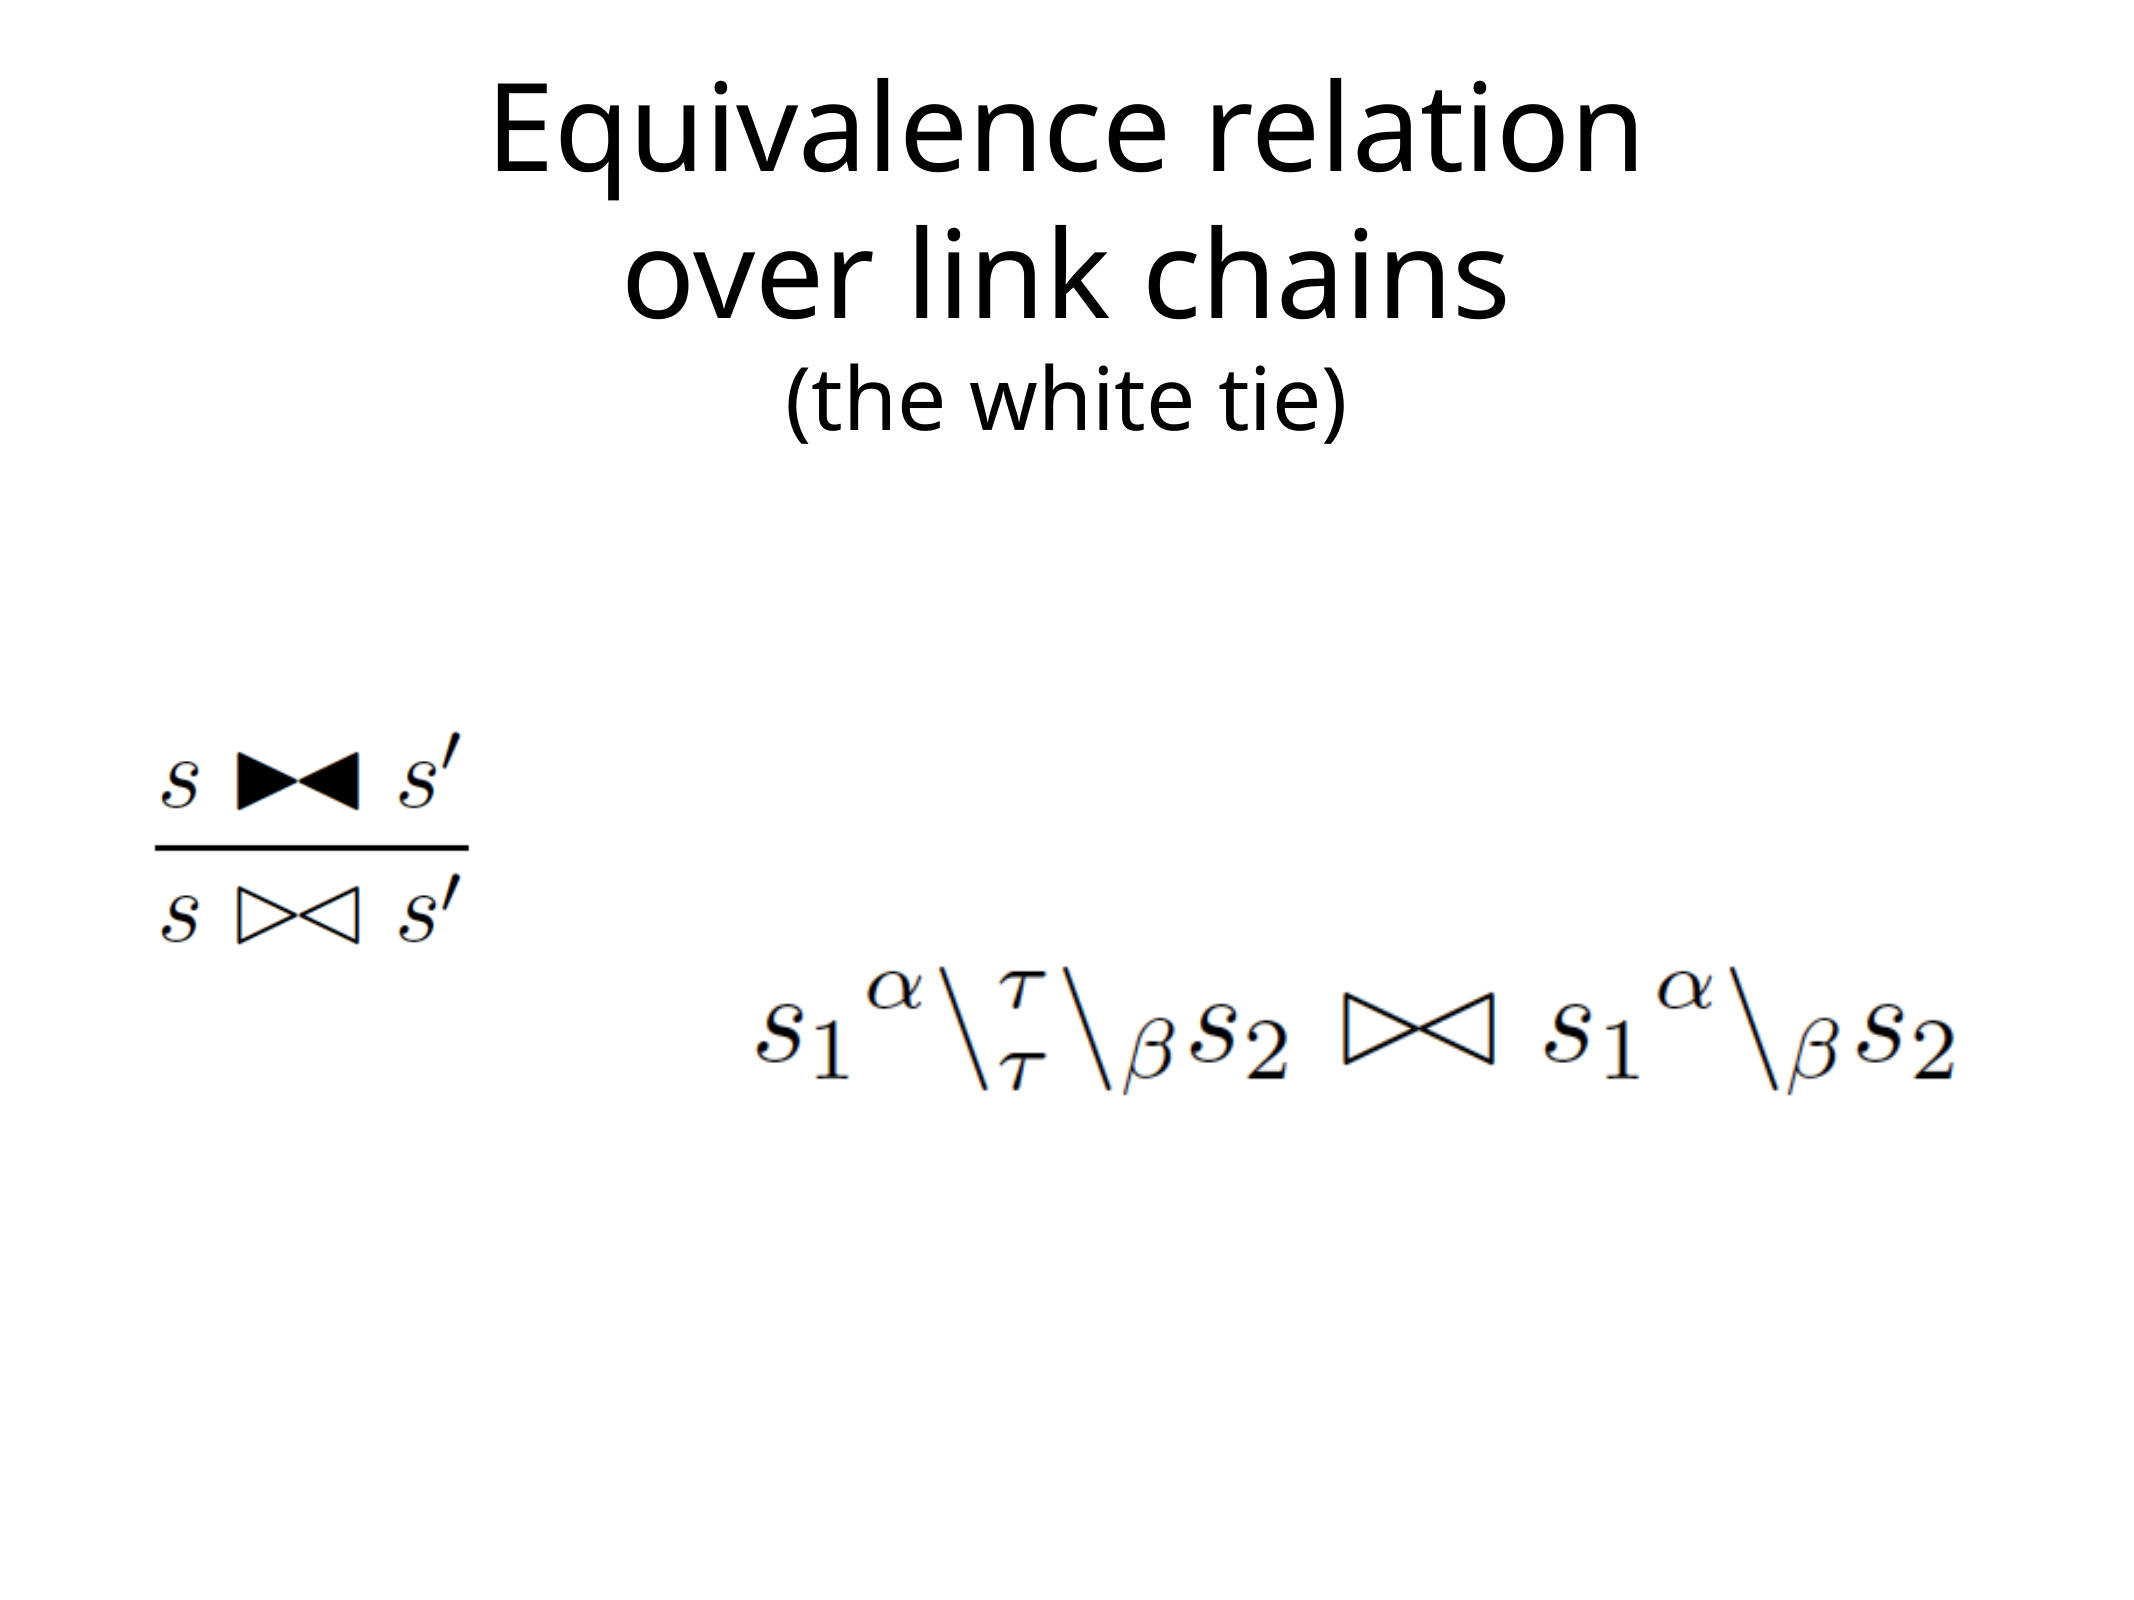

# Equivalence relation over link chains (the white tie)
24